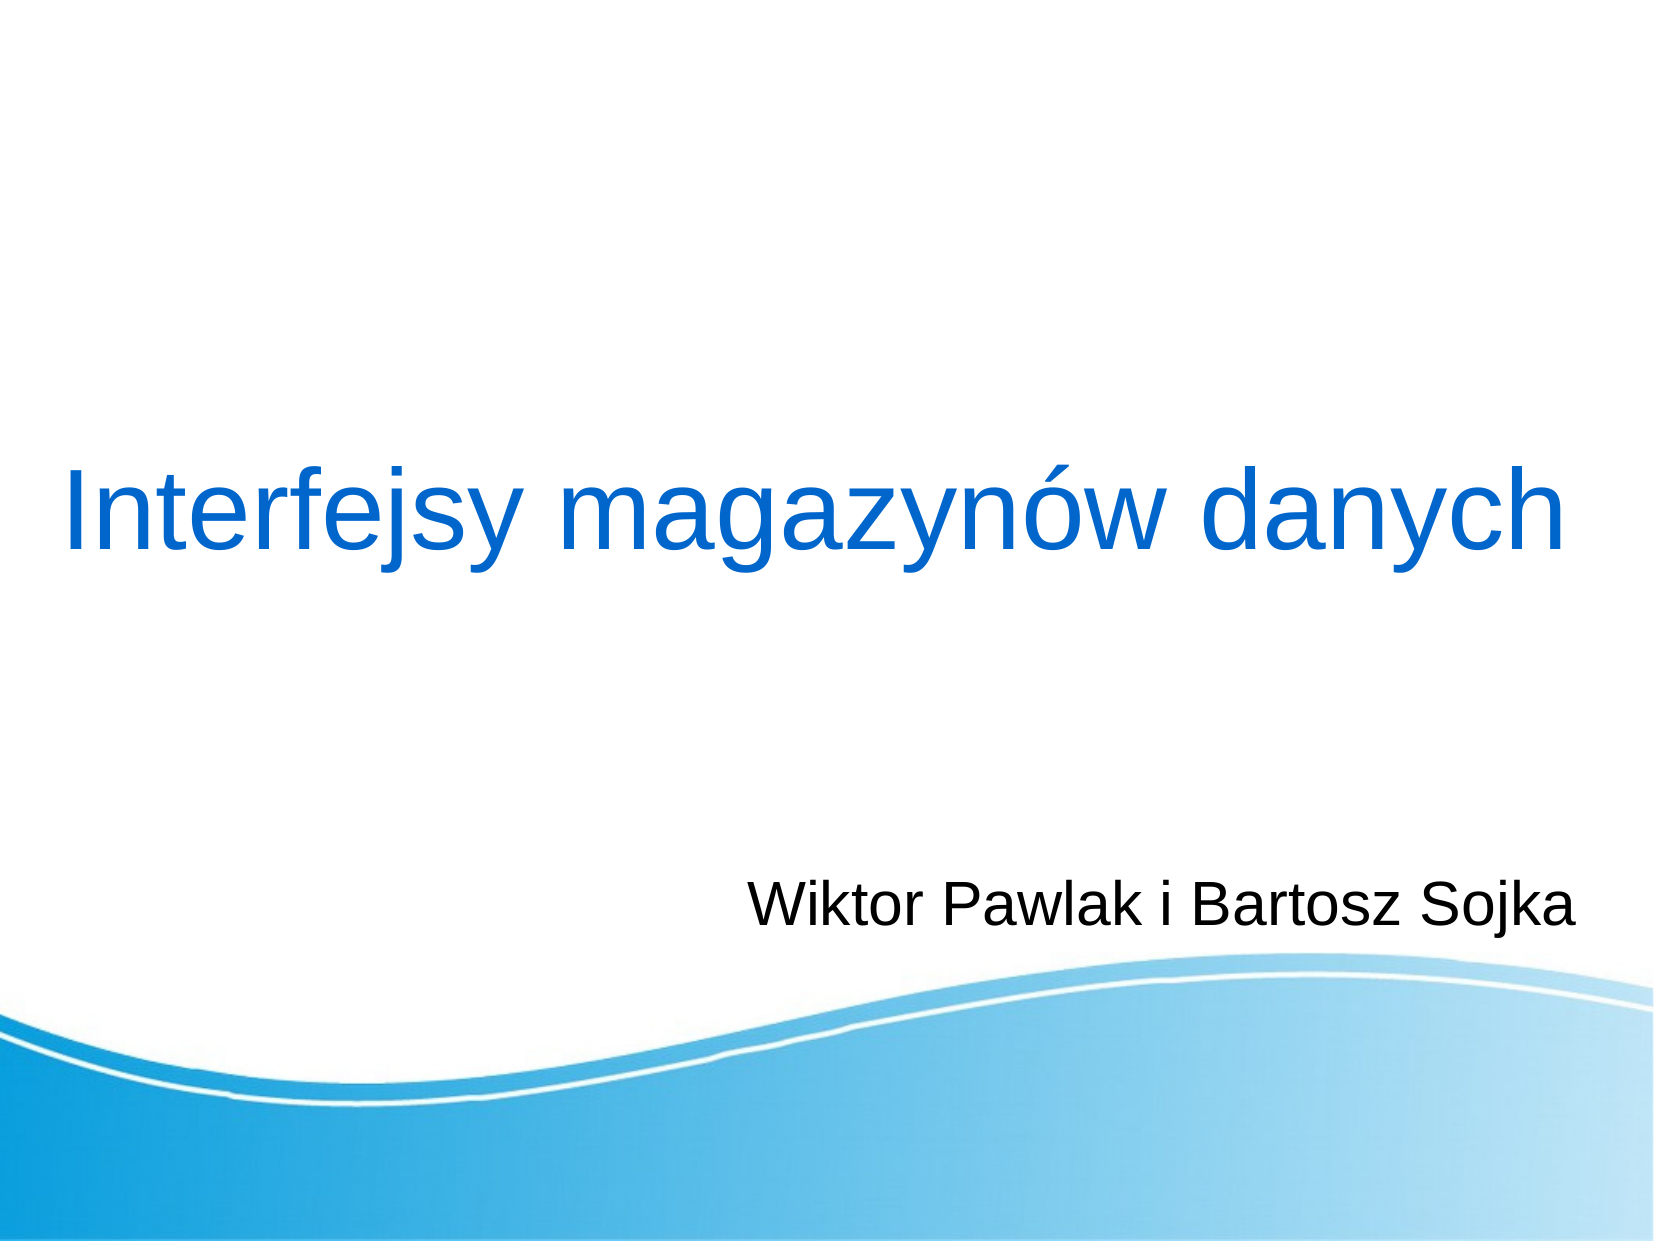

# Interfejsy magazynów danych
Wiktor Pawlak i Bartosz Sojka